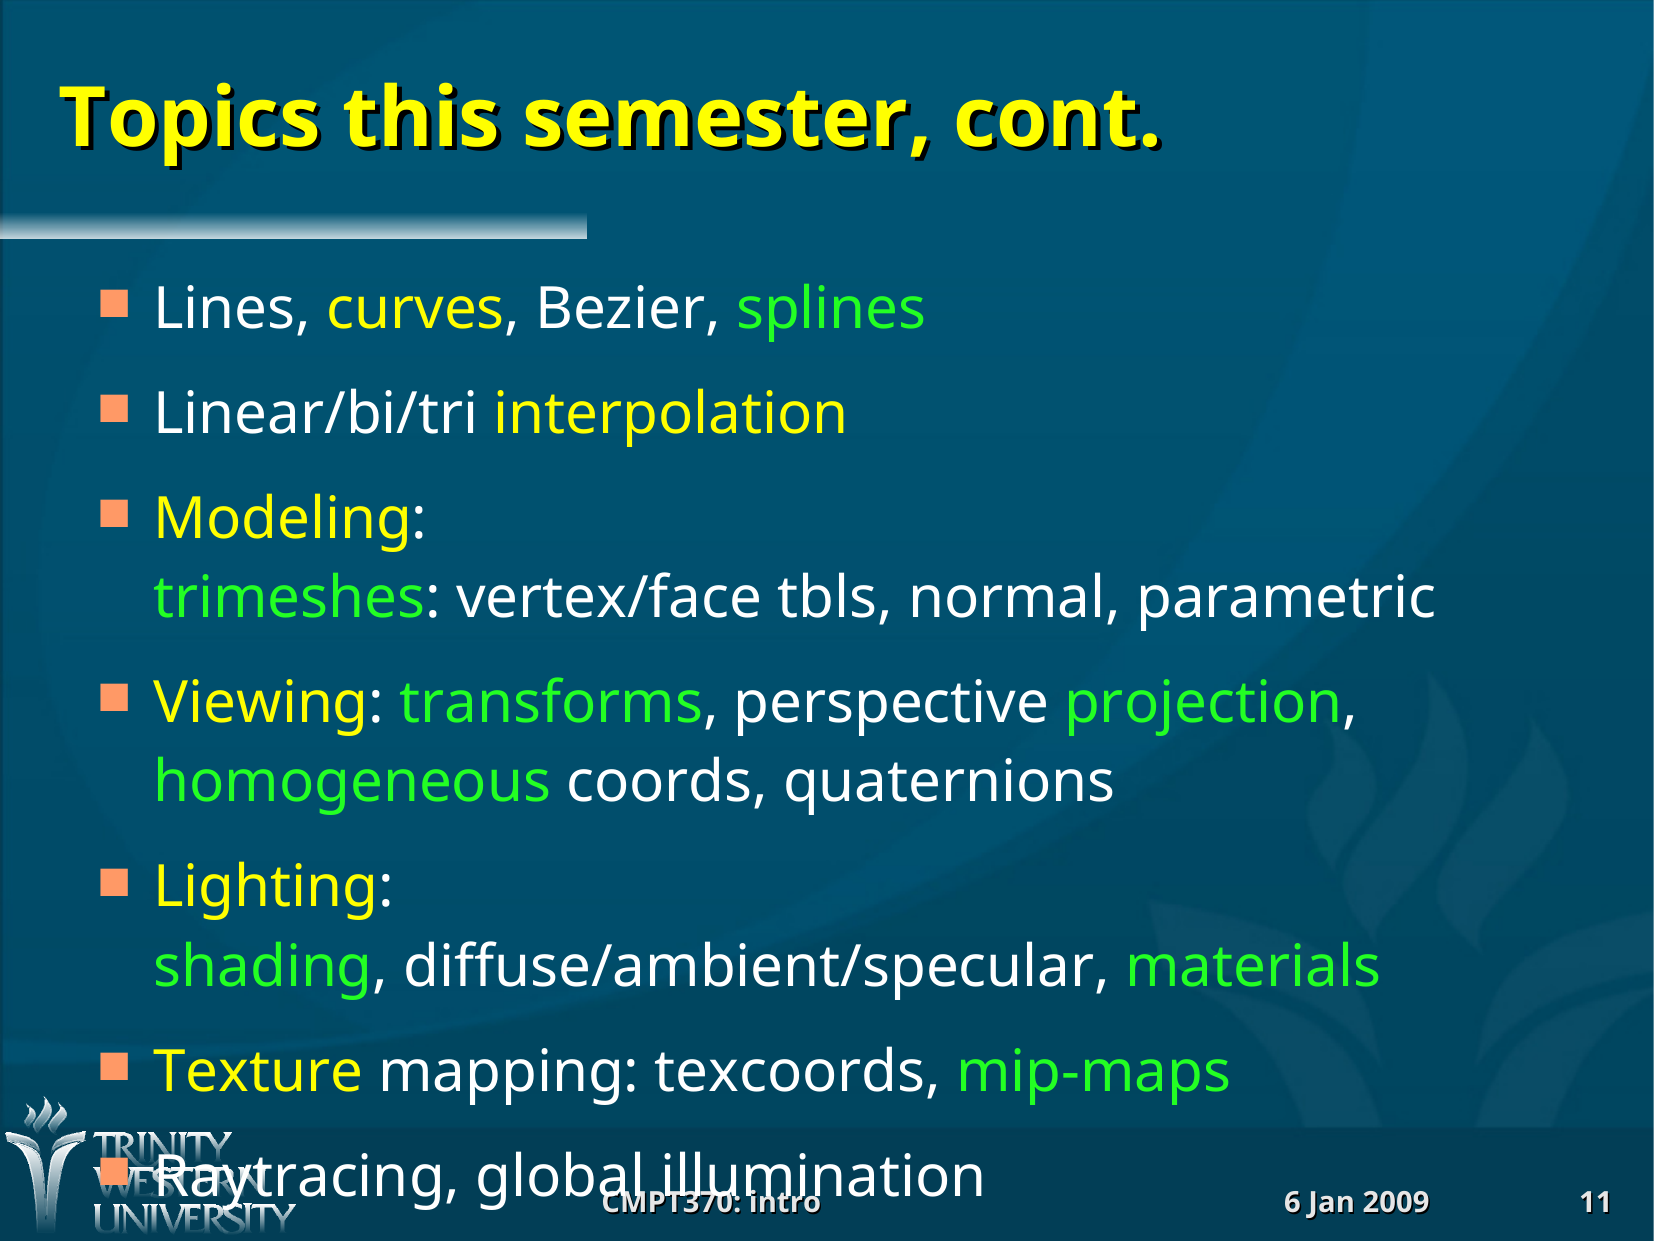

# Topics this semester, cont.
Lines, curves, Bezier, splines
Linear/bi/tri interpolation
Modeling:
trimeshes: vertex/face tbls, normal, parametric
Viewing: transforms, perspective projection, homogeneous coords, quaternions
Lighting:
shading, diffuse/ambient/specular, materials
Texture mapping: texcoords, mip-maps
Raytracing, global illumination
CMPT370: intro
6 Jan 2009
11